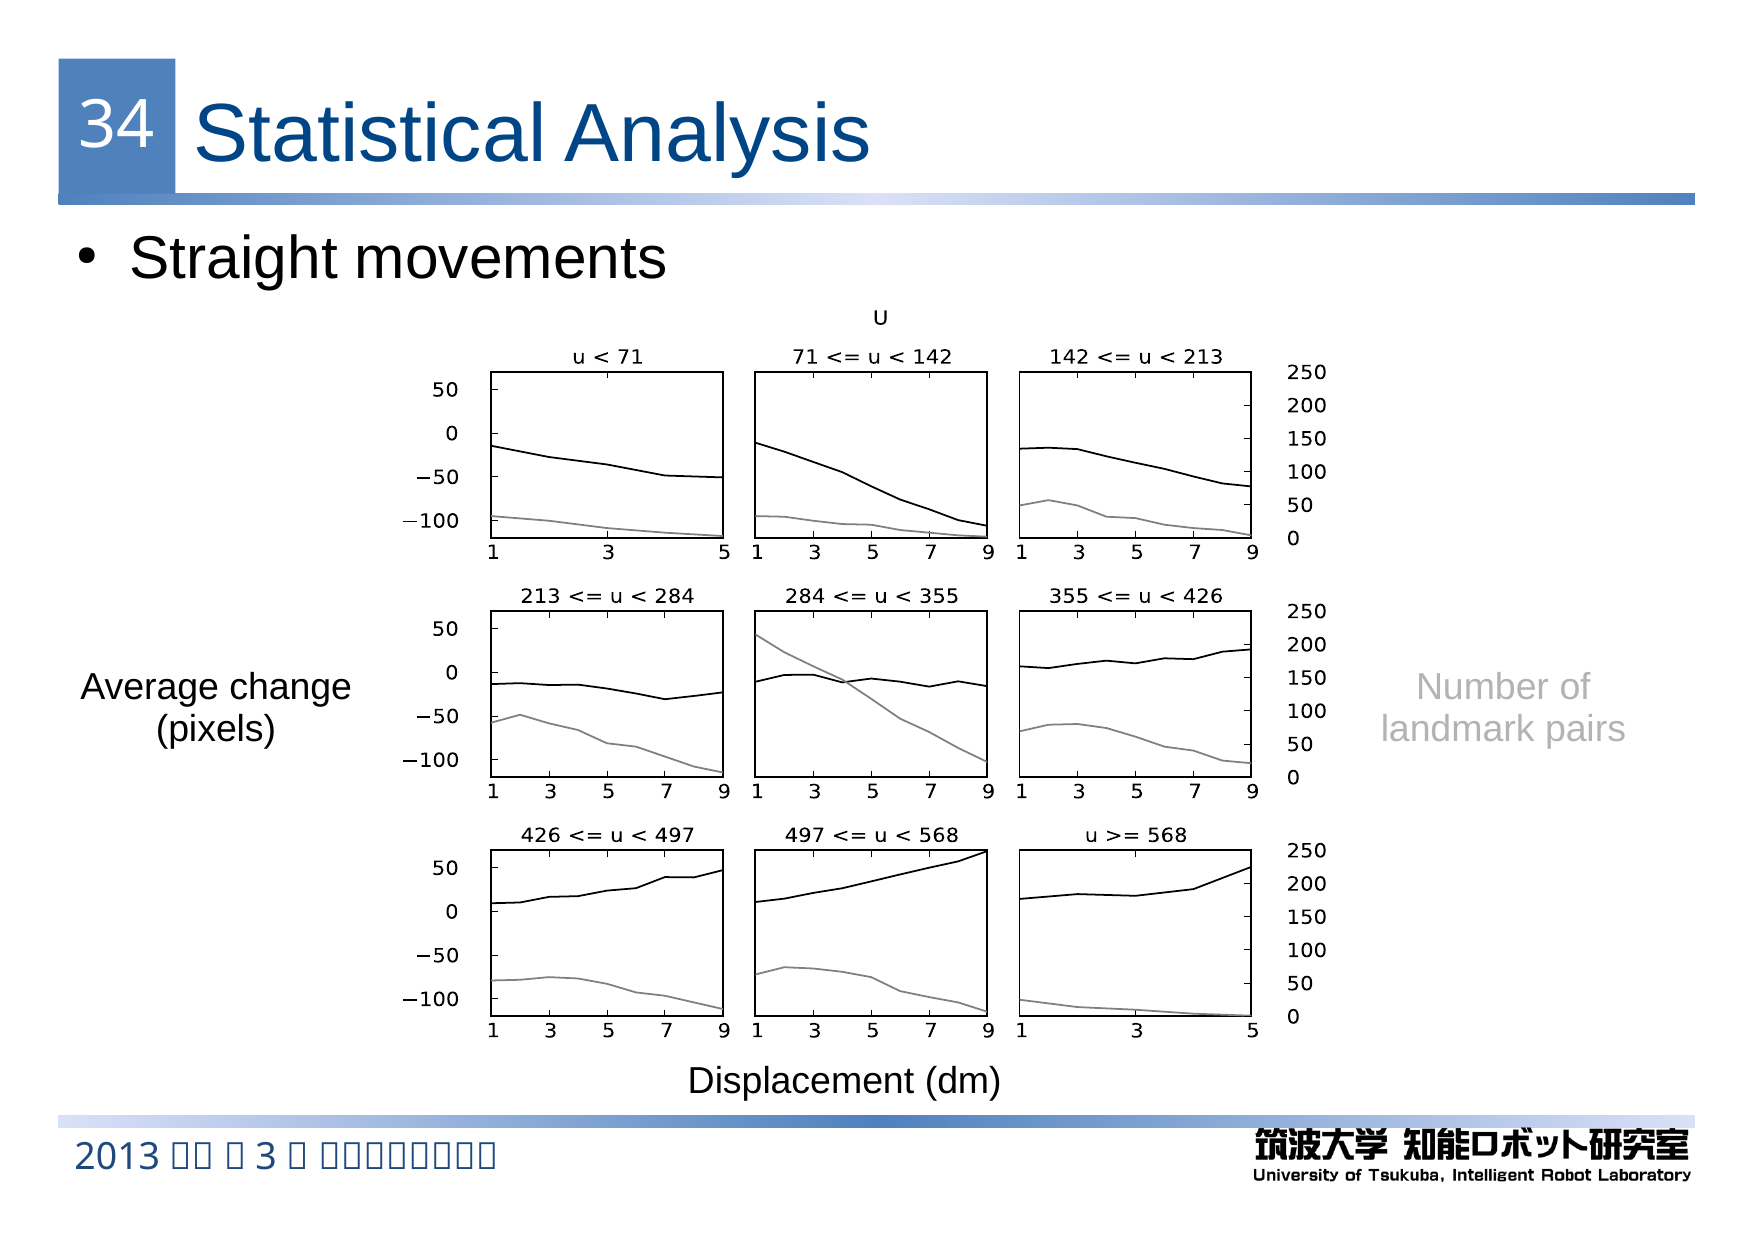

# Statistical Analysis
Straight movements
Average change (pixels)
Number of landmark pairs
Displacement (dm)